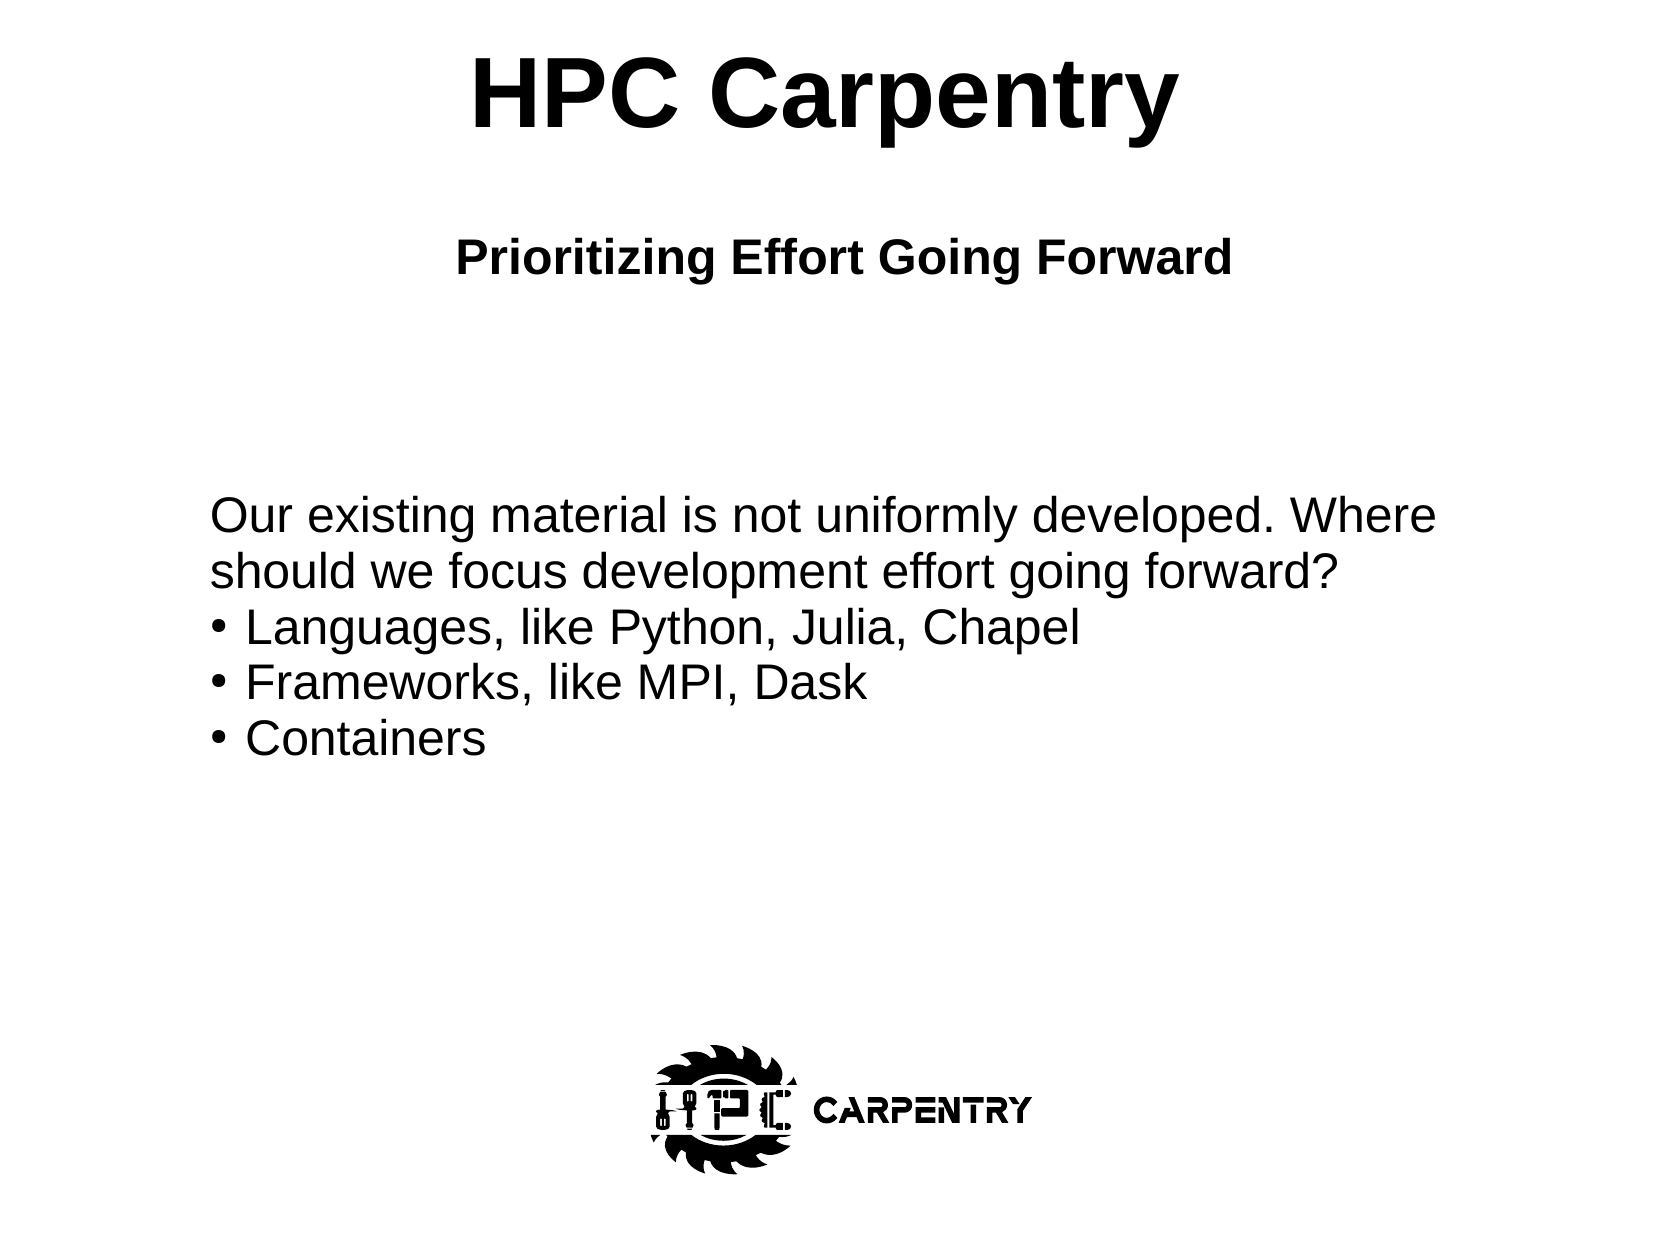

HPC Carpentry
Prioritizing Effort Going Forward
Our existing material is not uniformly developed. Where should we focus development effort going forward?
Languages, like Python, Julia, Chapel
Frameworks, like MPI, Dask
Containers